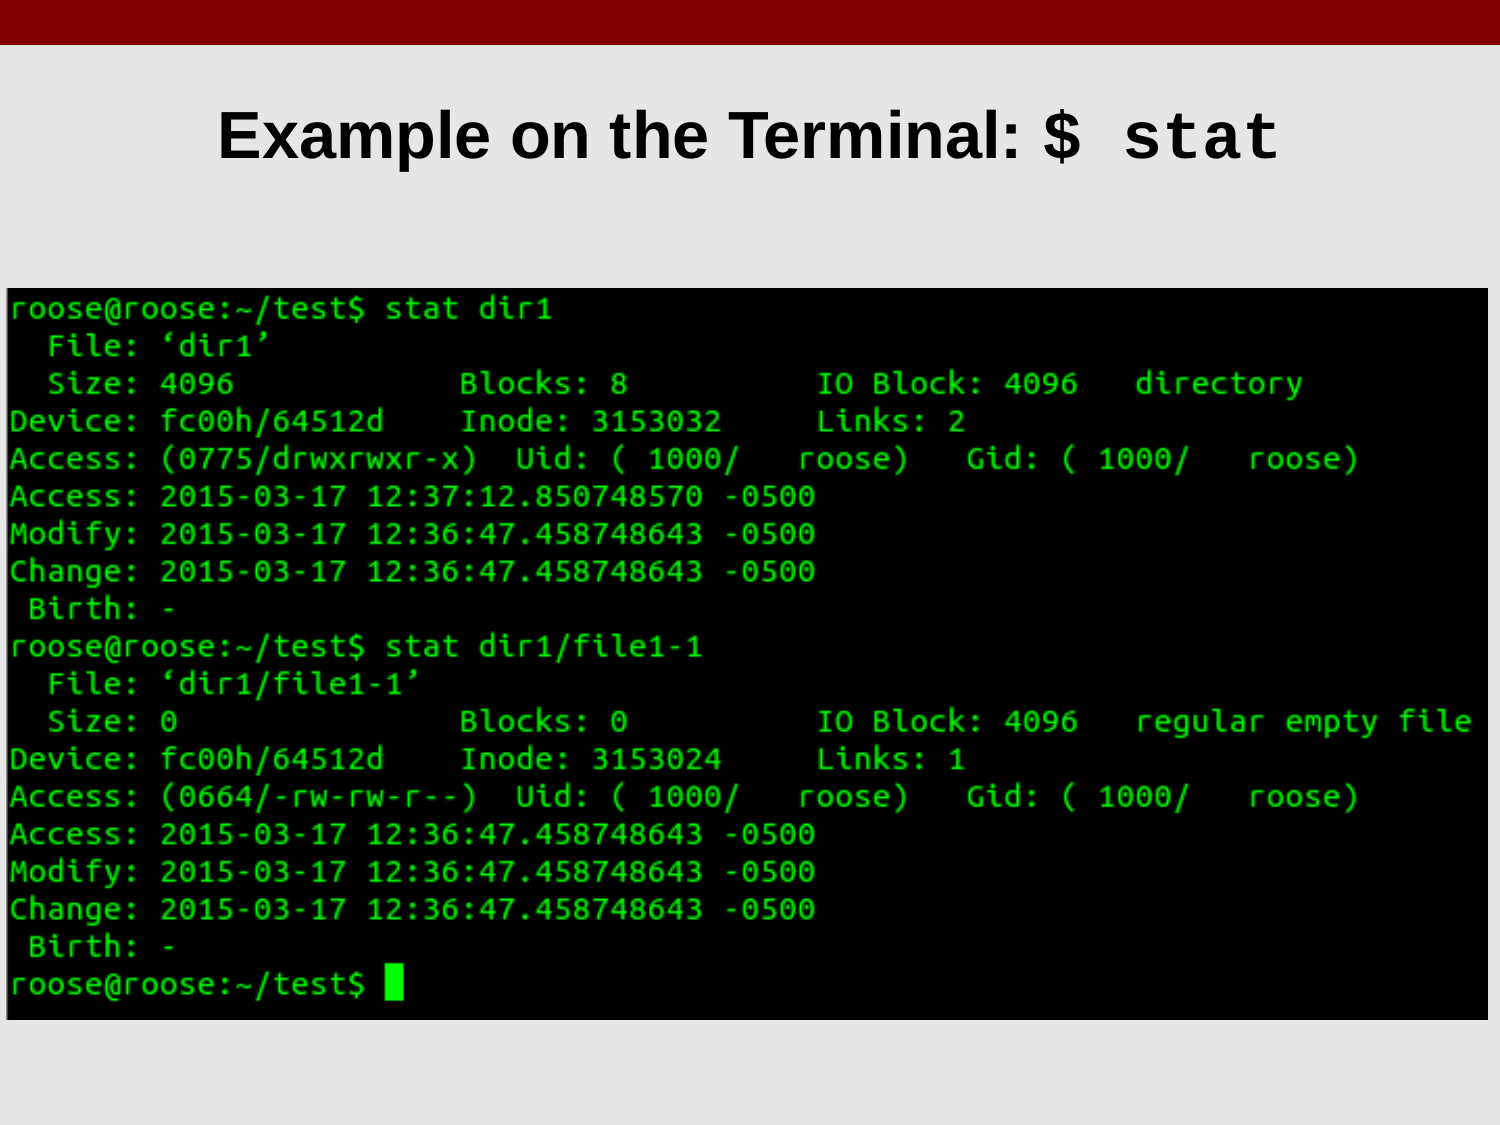

# Example on the Terminal: $ stat